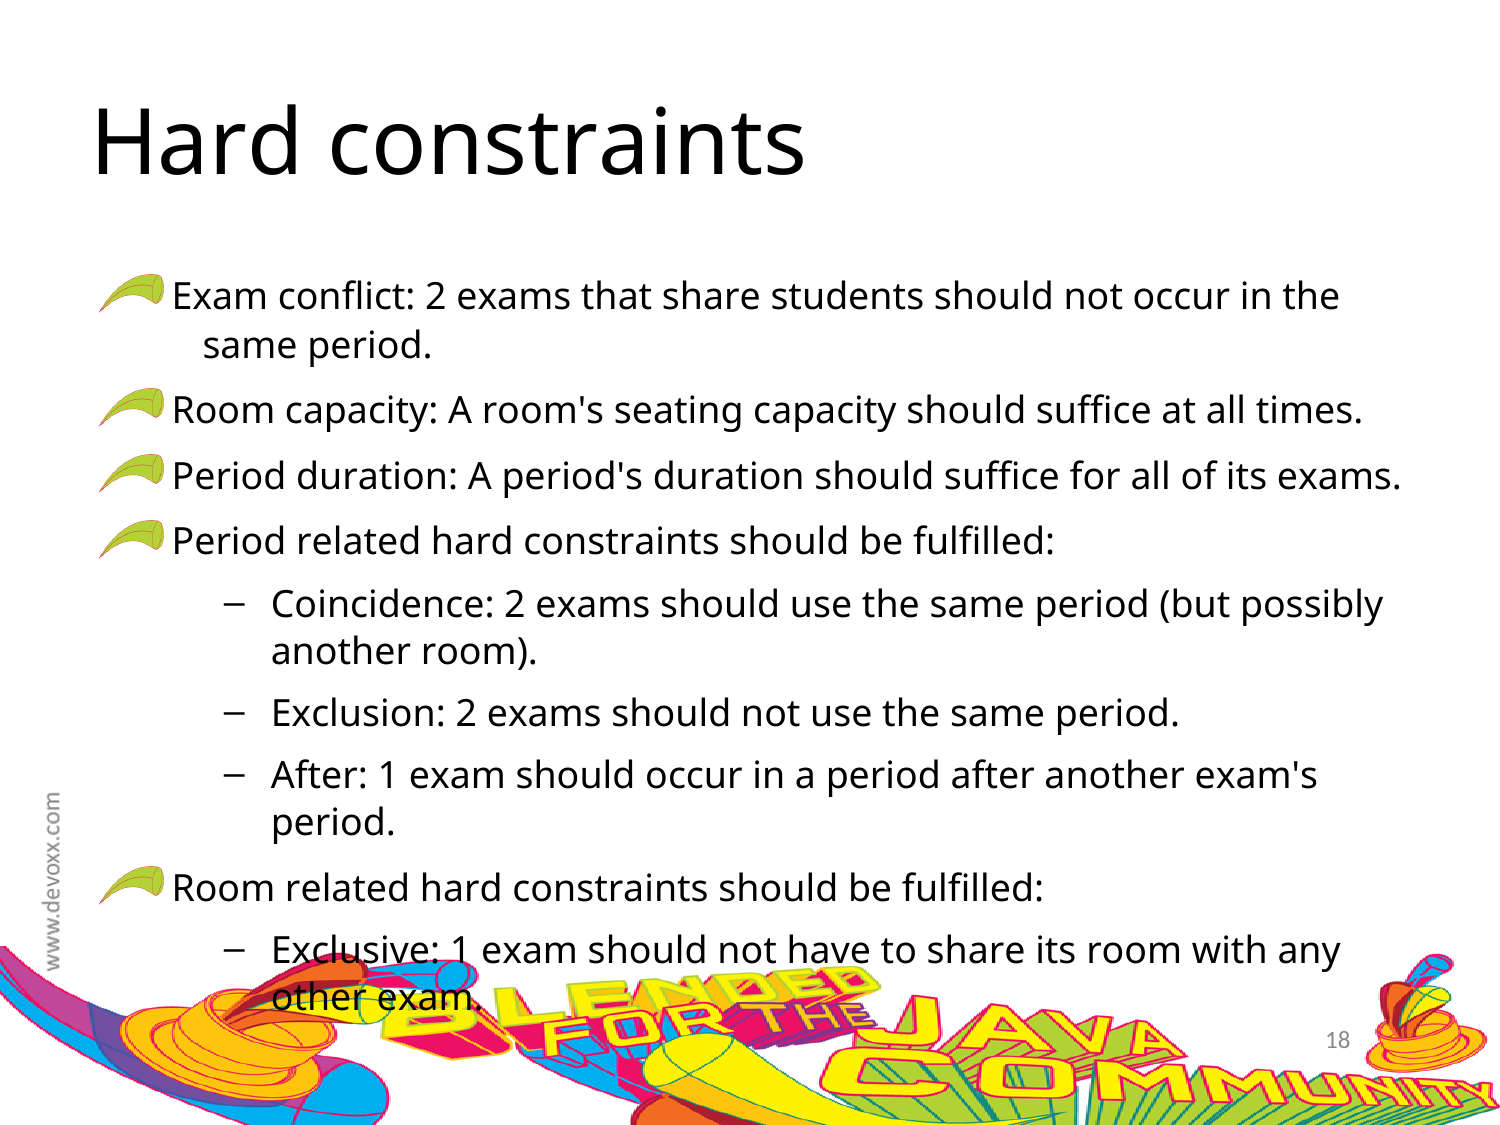

# Hard constraints
Exam conflict: 2 exams that share students should not occur in the same period.
Room capacity: A room's seating capacity should suffice at all times.
Period duration: A period's duration should suffice for all of its exams.
Period related hard constraints should be fulfilled:
Coincidence: 2 exams should use the same period (but possibly another room).
Exclusion: 2 exams should not use the same period.
After: 1 exam should occur in a period after another exam's period.
Room related hard constraints should be fulfilled:
Exclusive: 1 exam should not have to share its room with any other exam.
18